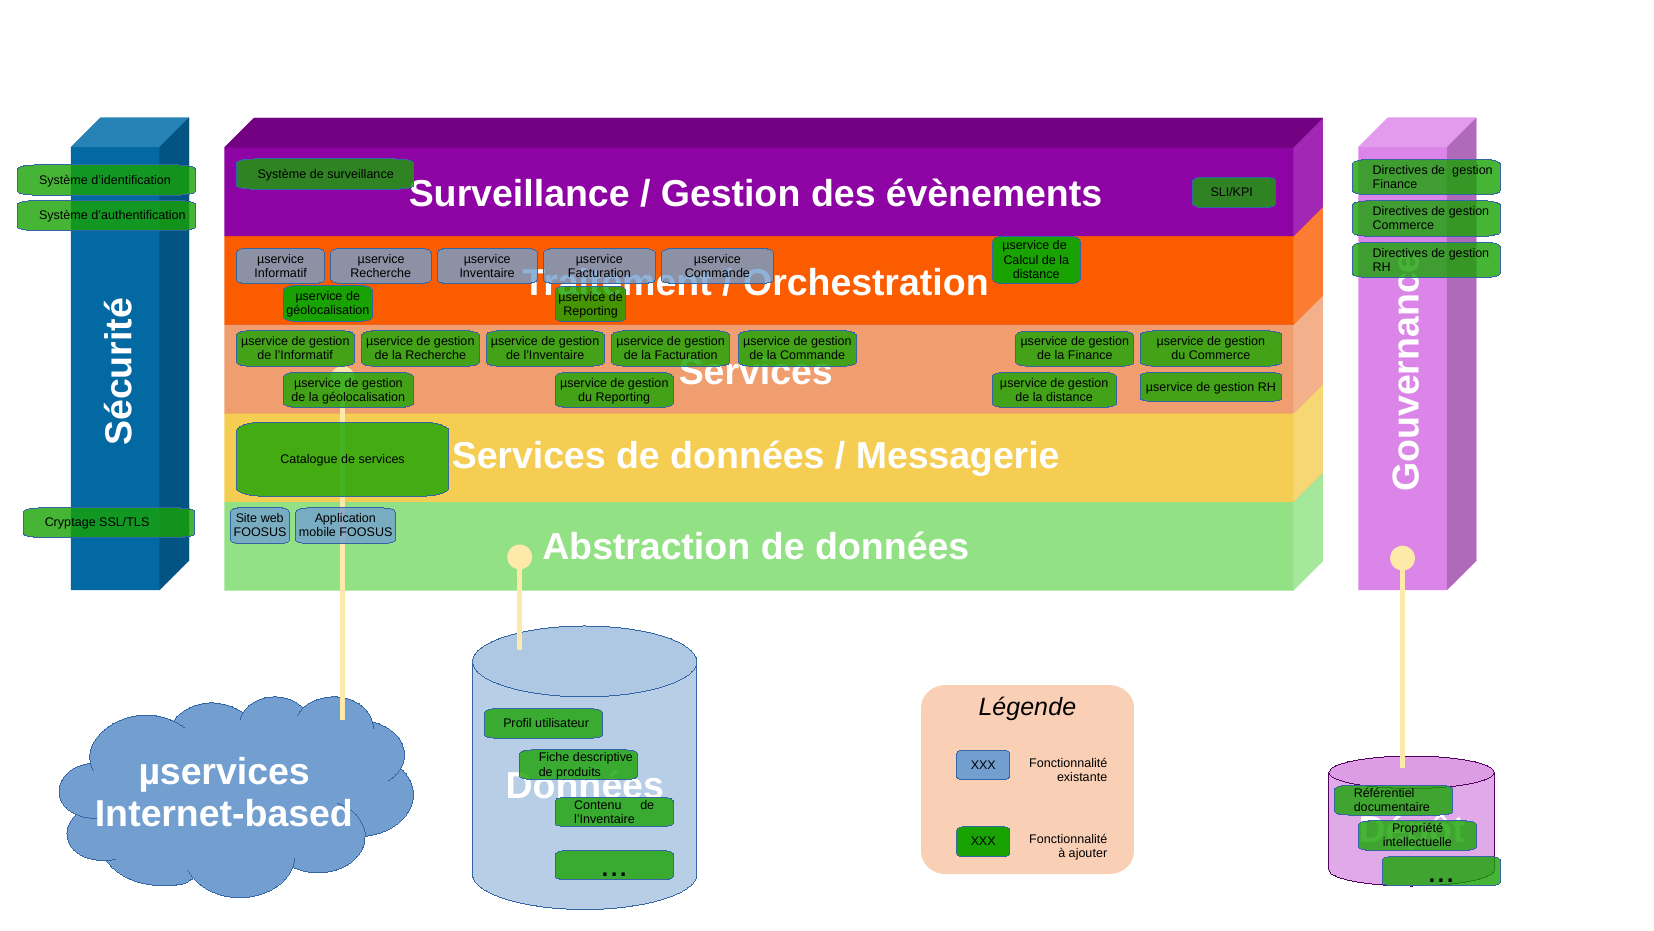

Surveillance / Gestion des évènements
Système de surveillance
Directives de gestion
Finance
Système d’identification
SLI/KPI
Système d’authentification
Directives de gestion
Commerce
µservice de
Calcul de la
distance
Traitement / Orchestration
Directives de gestion
RH
µservice
Informatif
µservice
Recherche
µservice
Inventaire
µservice
Facturation
µservice
Commande
µservice de
géolocalisation
µservice de
Reporting
Sécurité
Gouvernance
Services
µservice de gestion
de l’Informatif
µservice de gestion
de la Recherche
µservice de gestion
du Commerce
µservice de gestion
de l’Inventaire
µservice de gestion
de la Facturation
µservice de gestion
de la Commande
µservice de gestion
de la Finance
µservice de gestion RH
µservice de gestion
de la géolocalisation
µservice de gestion
du Reporting
µservice de gestion
de la distance
Services de données / Messagerie
Catalogue de services
Abstraction de données
Cryptage SSL/TLS
Site web
FOOSUS
Application
mobile FOOSUS
Données
Légende
Fonctionnalité
existante
XXX
Fonctionnalité
à ajouter
XXX
µservices
Internet-based
Profil utilisateur
Fiche descriptive
de produits
Dépôt
Référentiel
documentaire
Contenu de
l’Inventaire
Propriété
intellectuelle
...
...